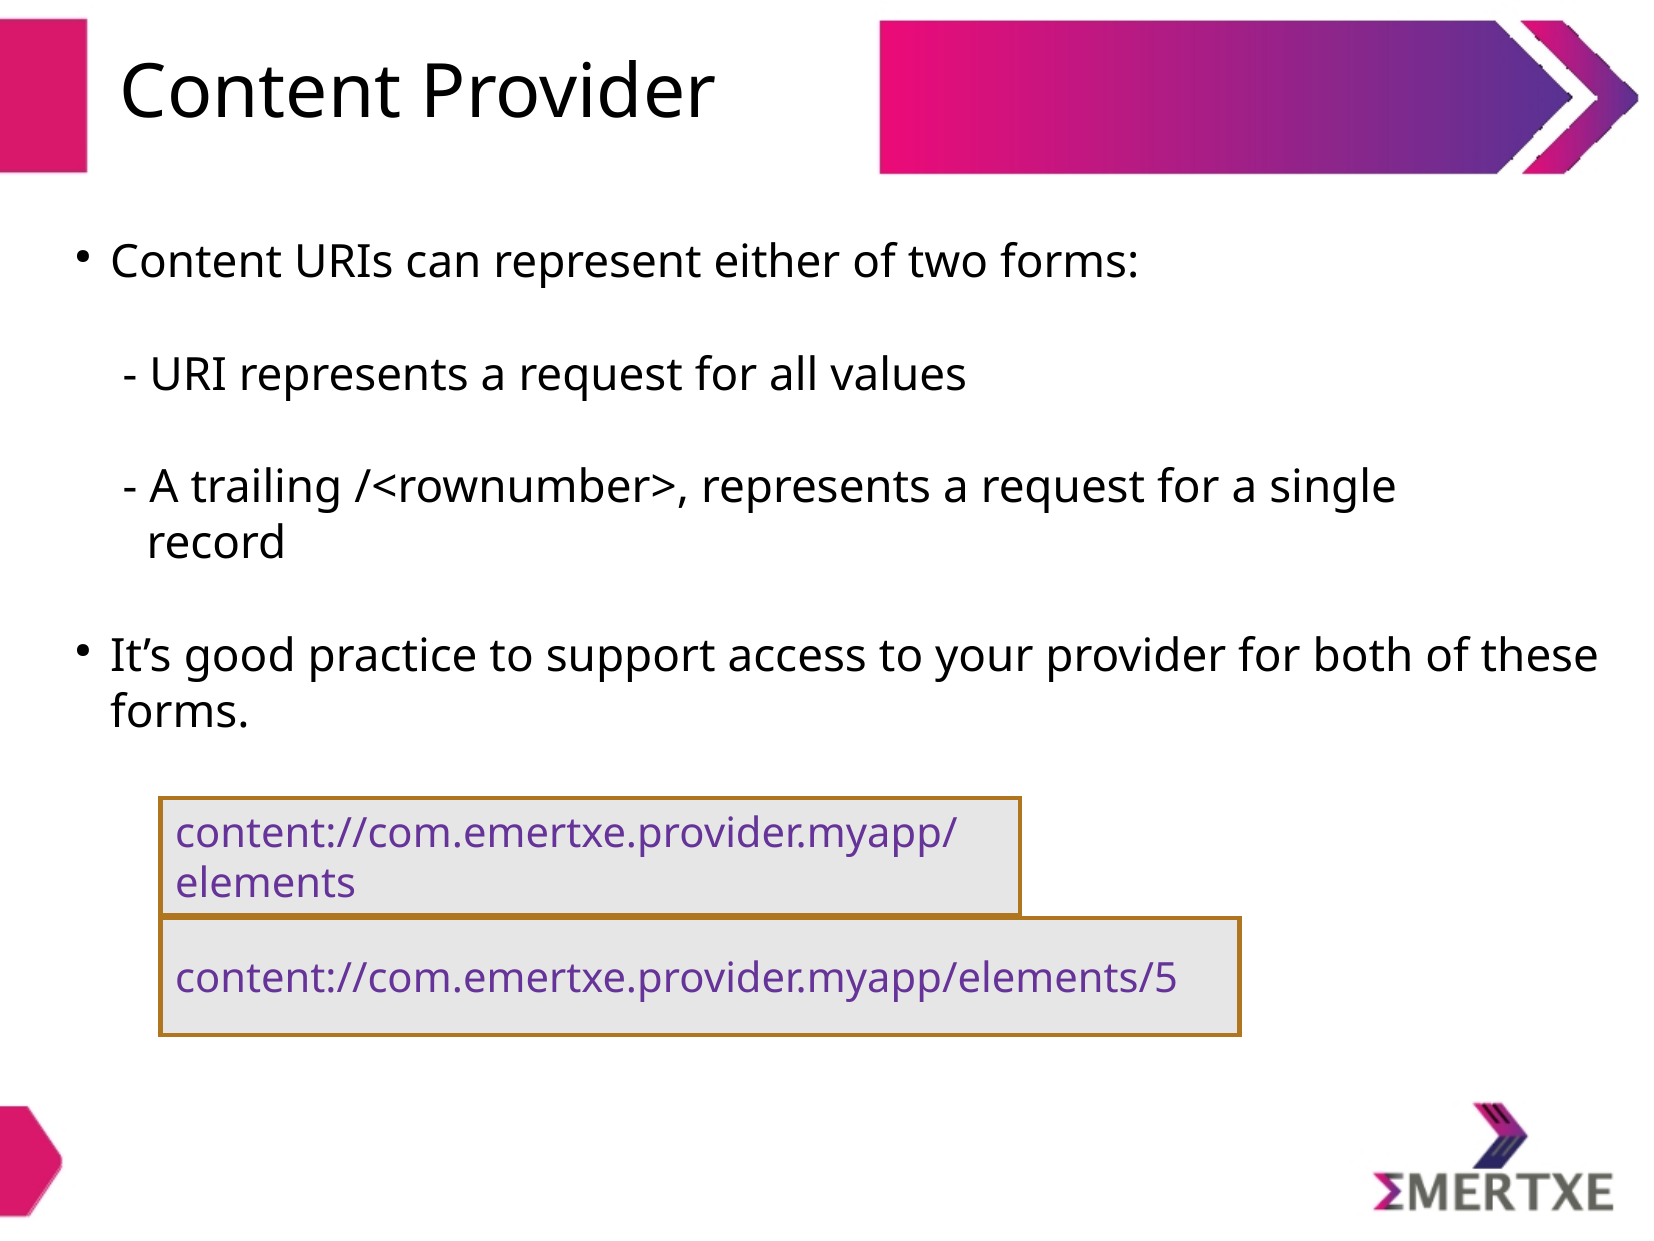

Content Provider
Content URIs can represent either of two forms:
 - URI represents a request for all values
 - A trailing /<rownumber>, represents a request for a single
 record
It’s good practice to support access to your provider for both of these forms.
content://com.emertxe.provider.myapp/elements
content://com.emertxe.provider.myapp/elements/5